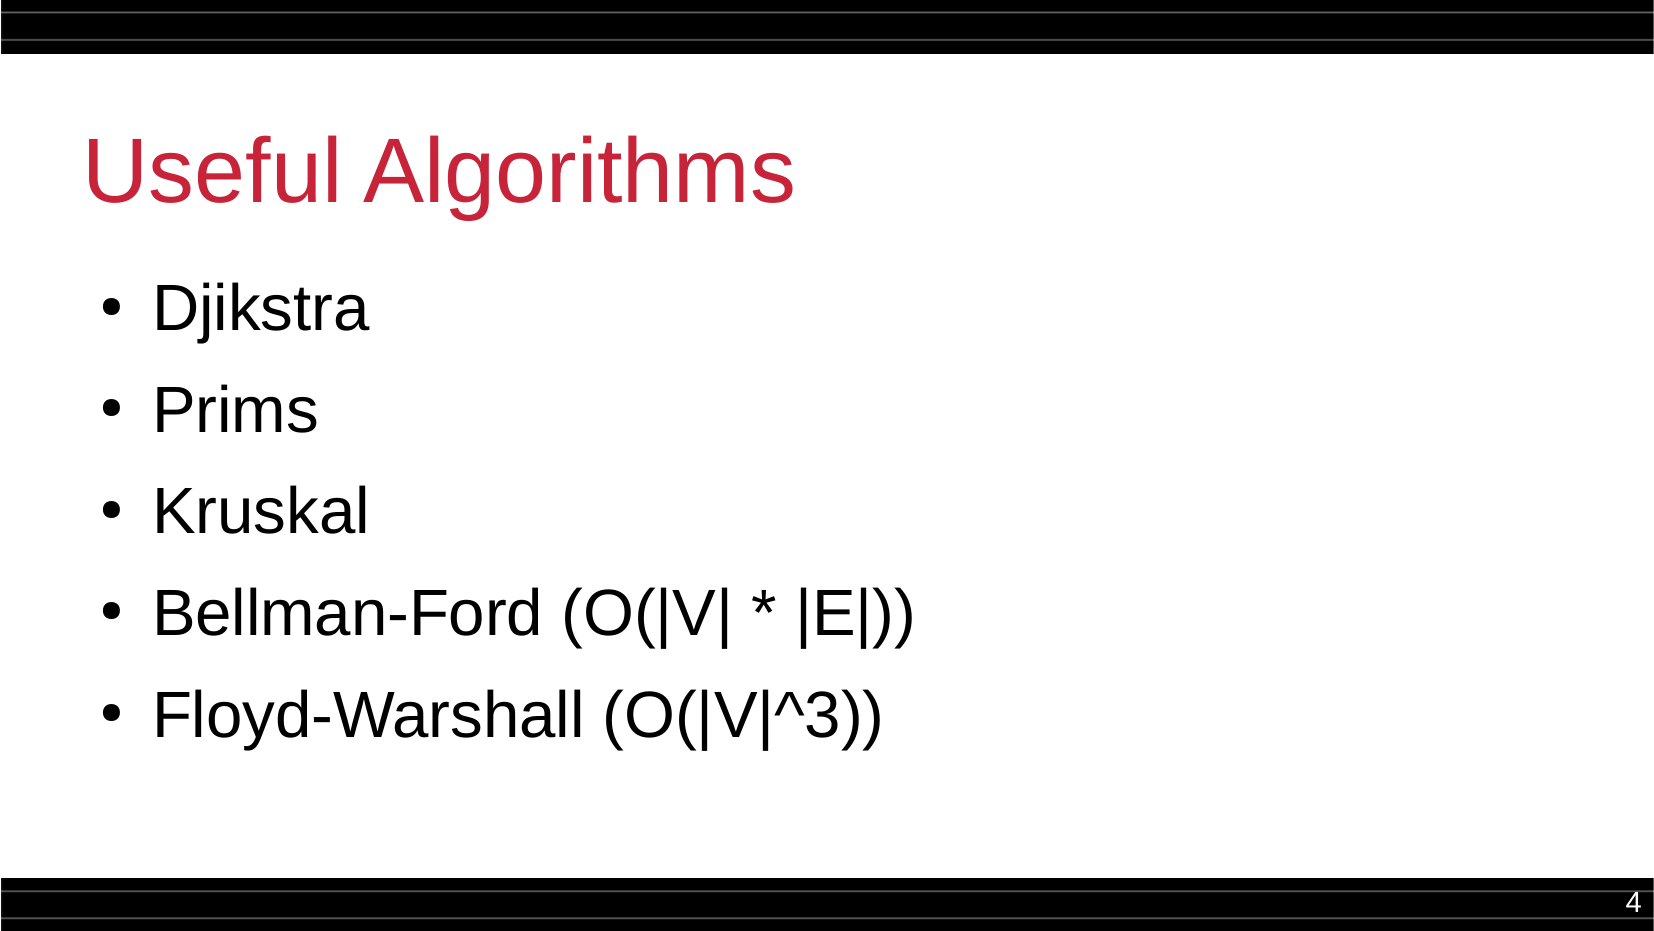

# Useful Algorithms
Djikstra
Prims
Kruskal
Bellman-Ford (O(|V| * |E|))
Floyd-Warshall (O(|V|^3))